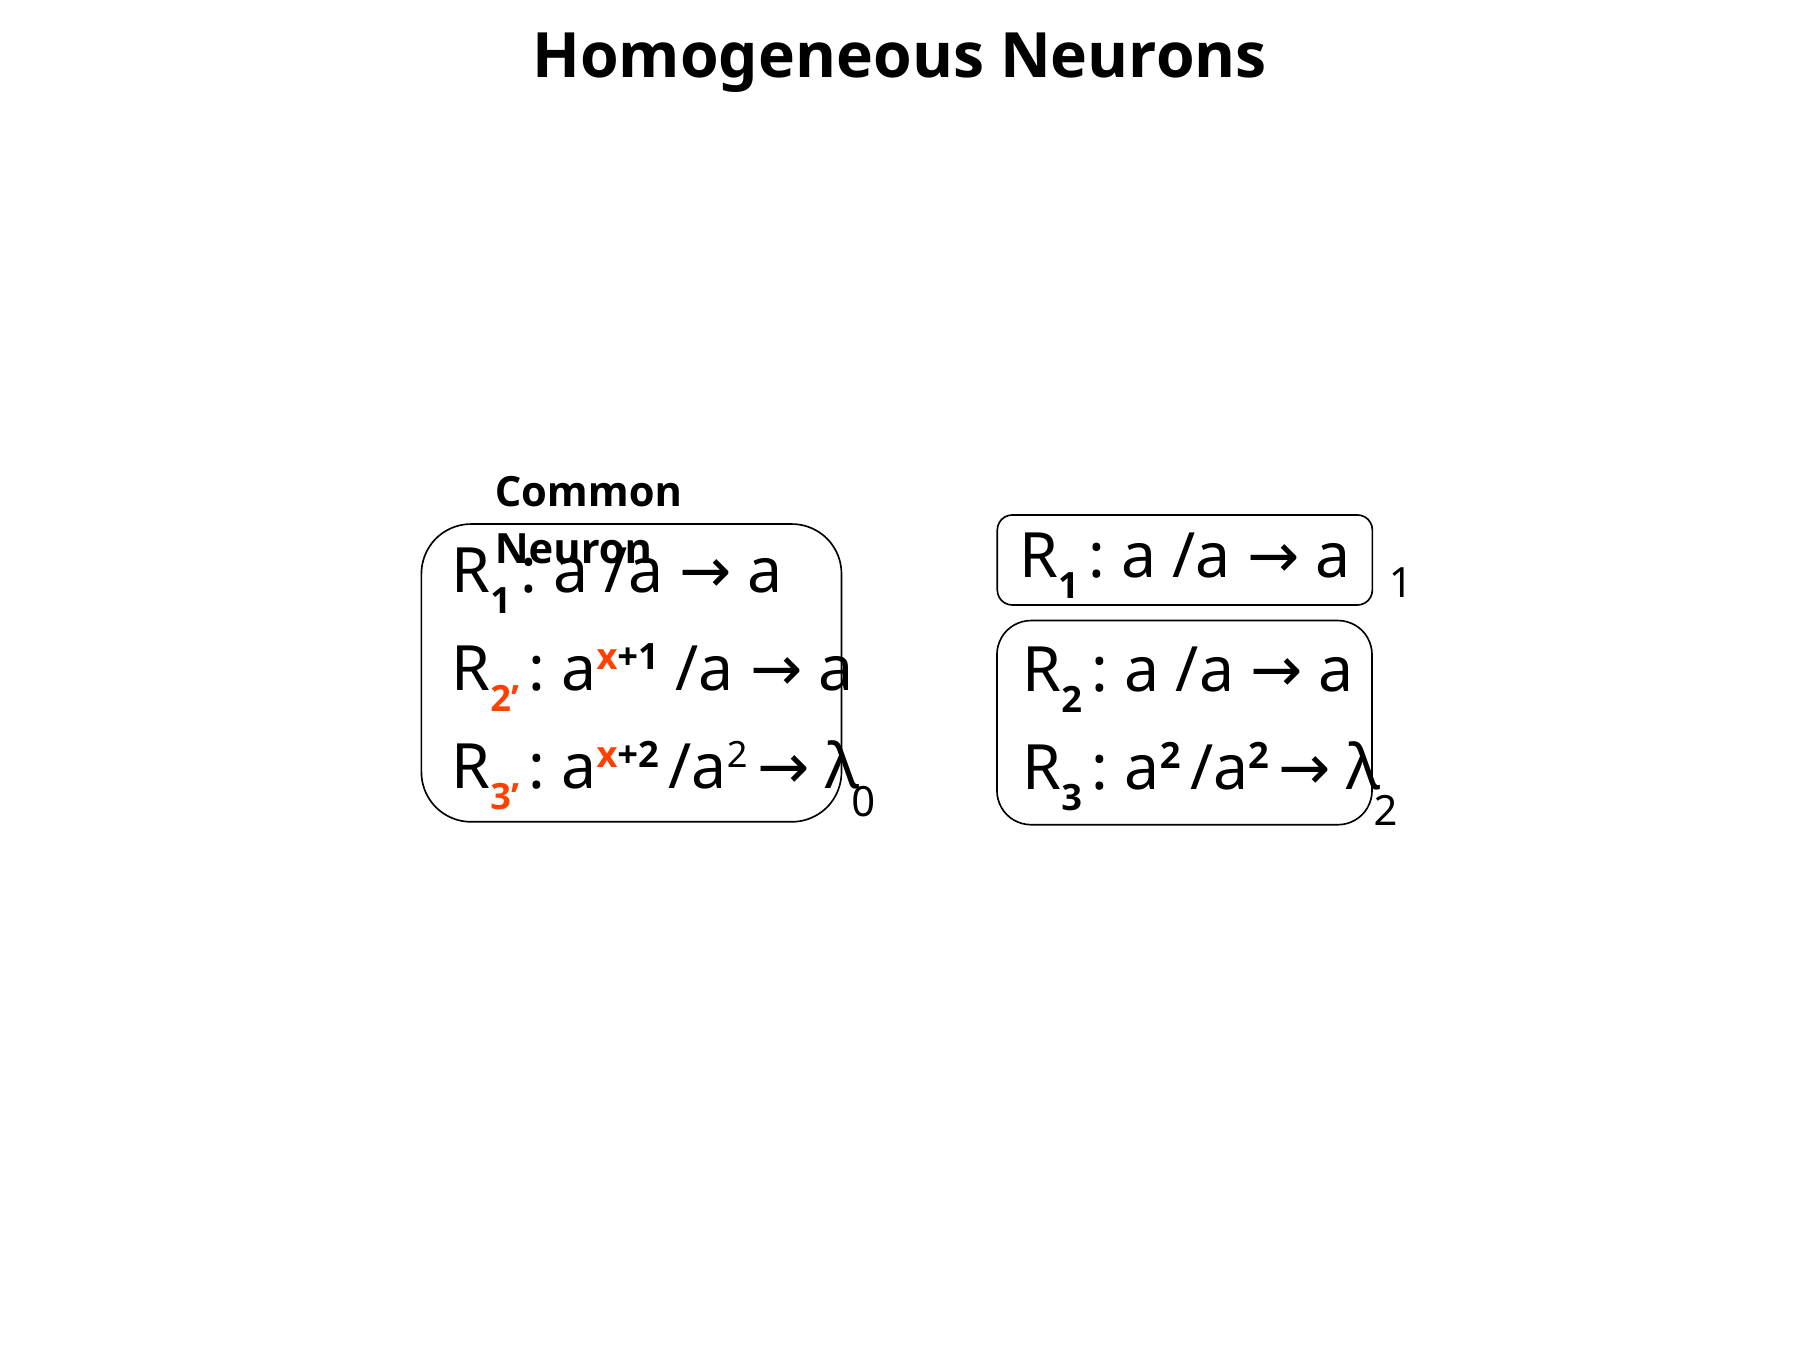

Homogeneous Neurons
Common Neuron
R1 : a /a → a
R1 : a /a → a
R2’ : ax+1 /a → a
R3’ : ax+2 /a2 → λ
1
R2 : a /a → a
R3 : a2 /a2 → λ
0
2